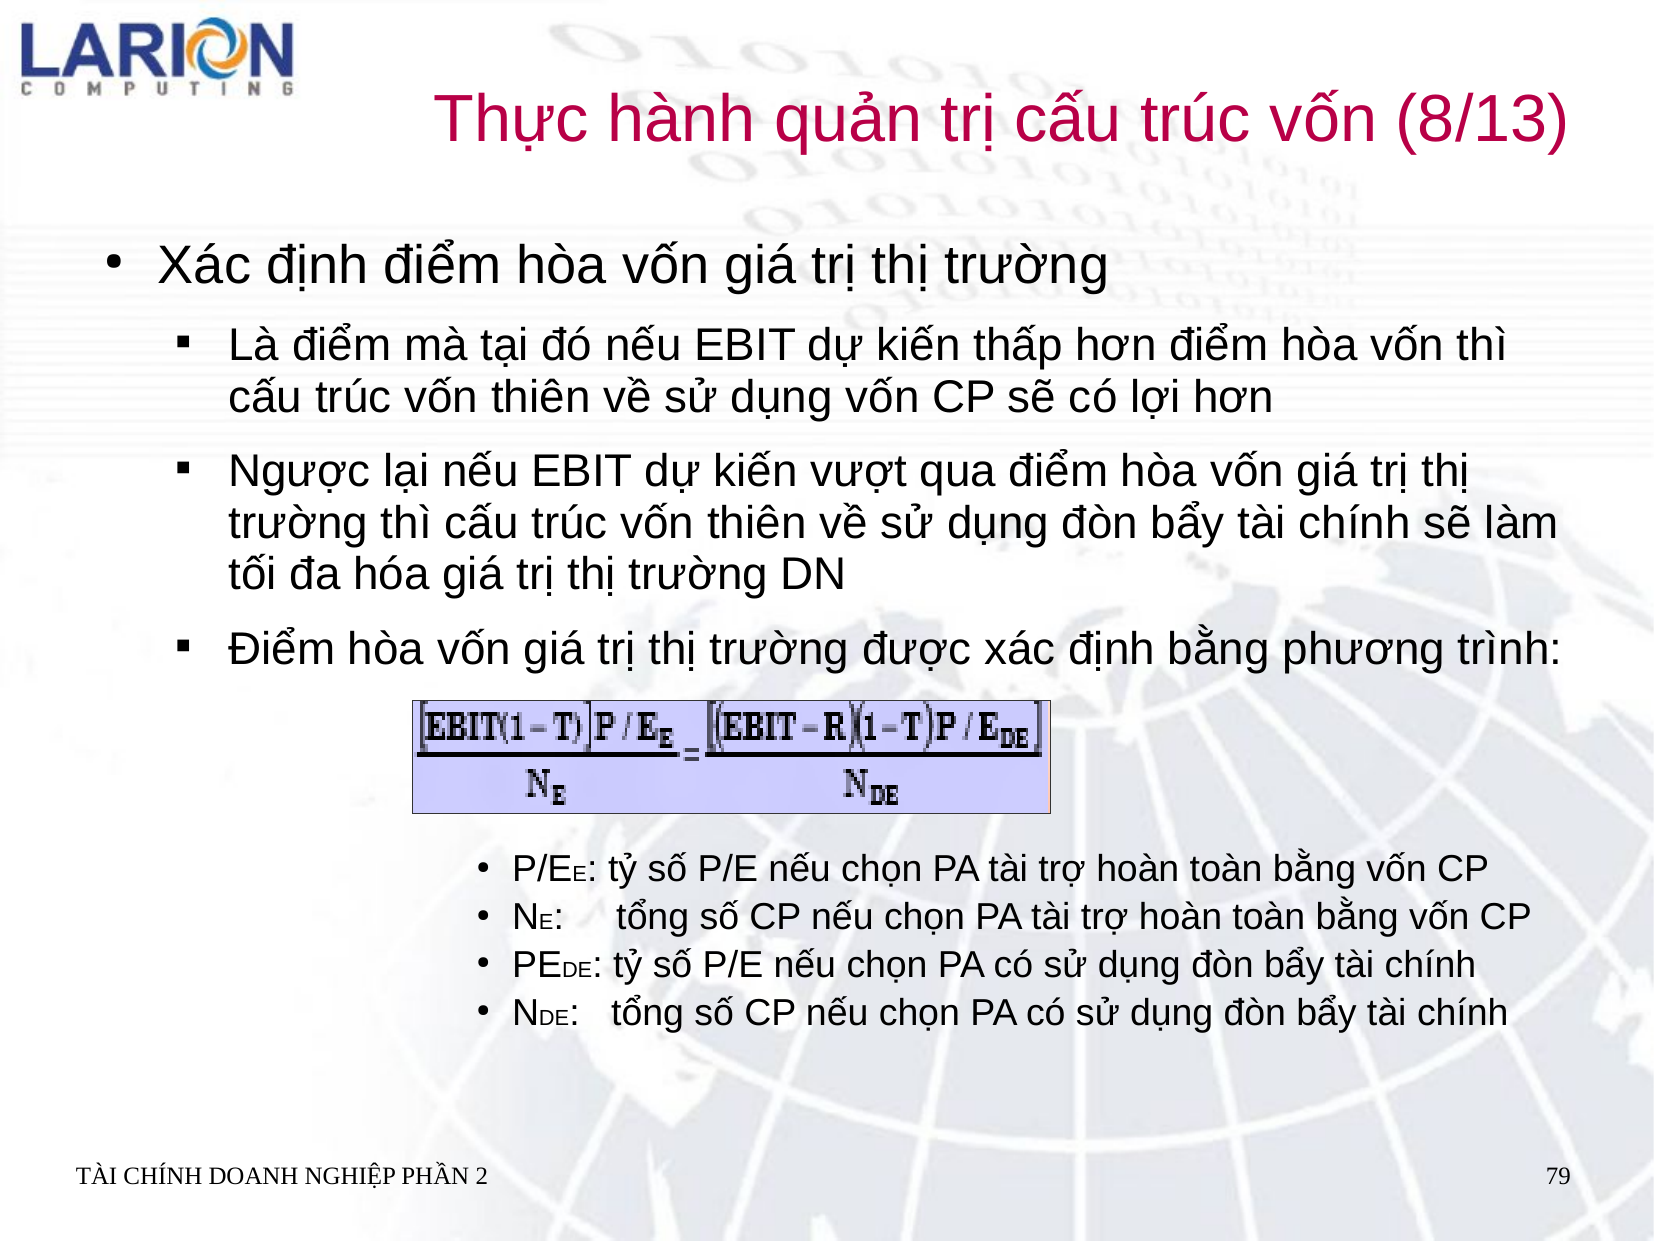

# Thực hành quản trị cấu trúc vốn (8/13)
Xác định điểm hòa vốn giá trị thị trường
Là điểm mà tại đó nếu EBIT dự kiến thấp hơn điểm hòa vốn thì cấu trúc vốn thiên về sử dụng vốn CP sẽ có lợi hơn
Ngược lại nếu EBIT dự kiến vượt qua điểm hòa vốn giá trị thị trường thì cấu trúc vốn thiên về sử dụng đòn bẩy tài chính sẽ làm tối đa hóa giá trị thị trường DN
Điểm hòa vốn giá trị thị trường được xác định bằng phương trình:
P/EE: tỷ số P/E nếu chọn PA tài trợ hoàn toàn bằng vốn CP
NE: tổng số CP nếu chọn PA tài trợ hoàn toàn bằng vốn CP
PEDE: tỷ số P/E nếu chọn PA có sử dụng đòn bẩy tài chính
NDE: tổng số CP nếu chọn PA có sử dụng đòn bẩy tài chính
TÀI CHÍNH DOANH NGHIỆP PHẦN 2
79